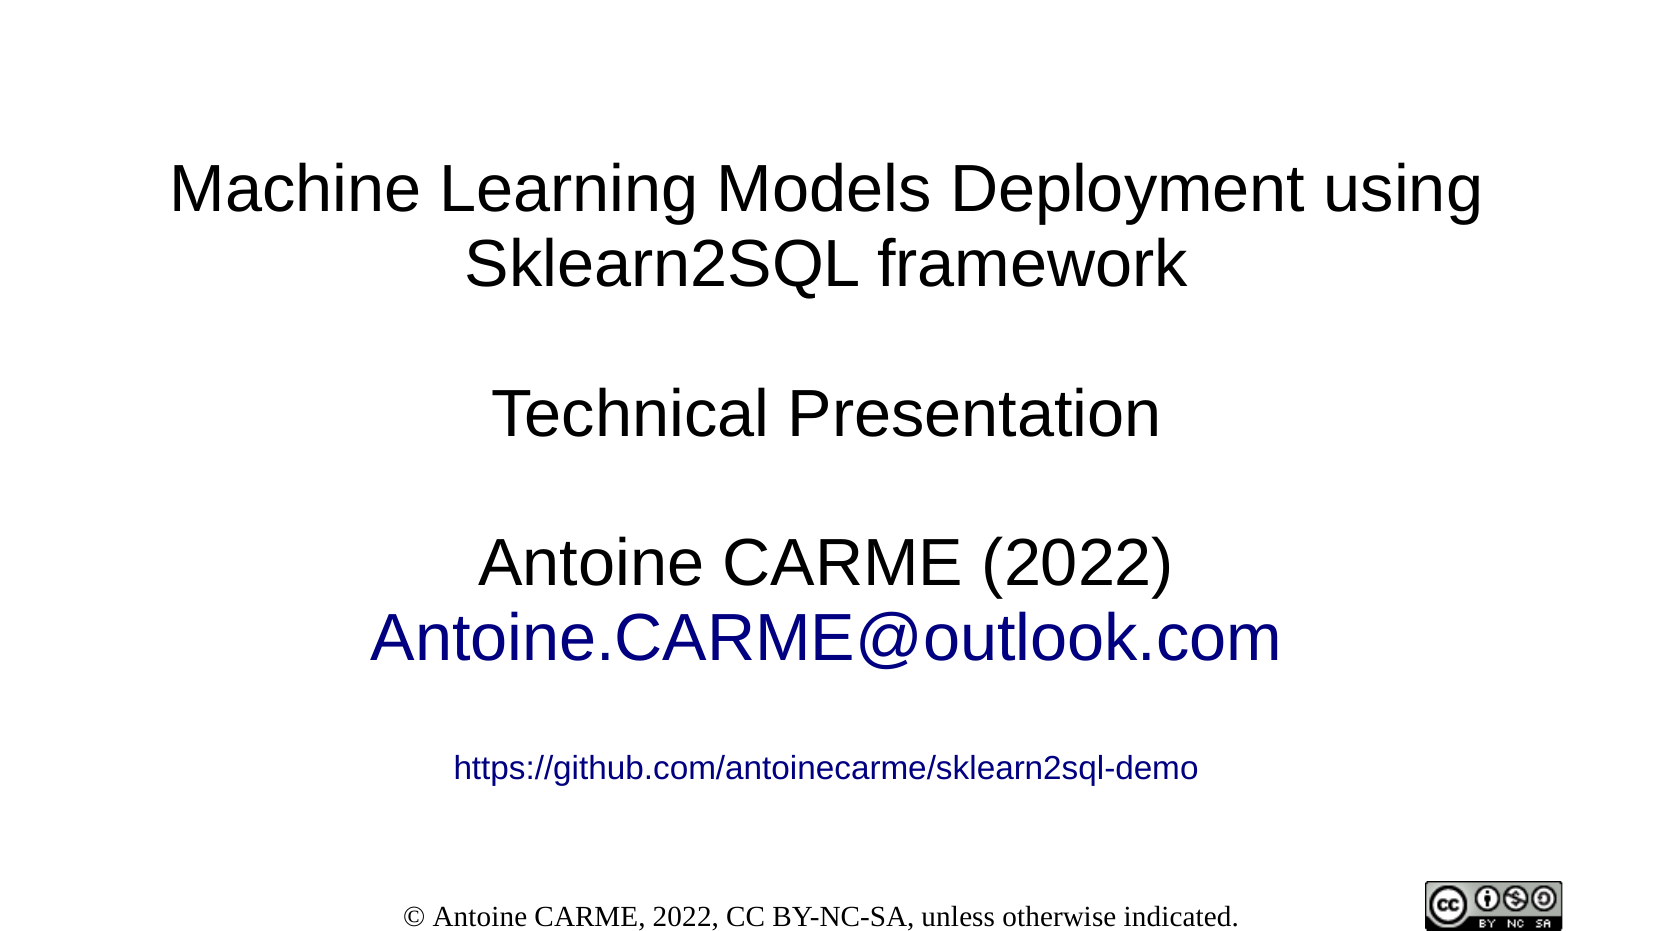

# Machine Learning Models Deployment using Sklearn2SQL framework
Technical Presentation
Antoine CARME (2022)
Antoine.CARME@outlook.com
https://github.com/antoinecarme/sklearn2sql-demo